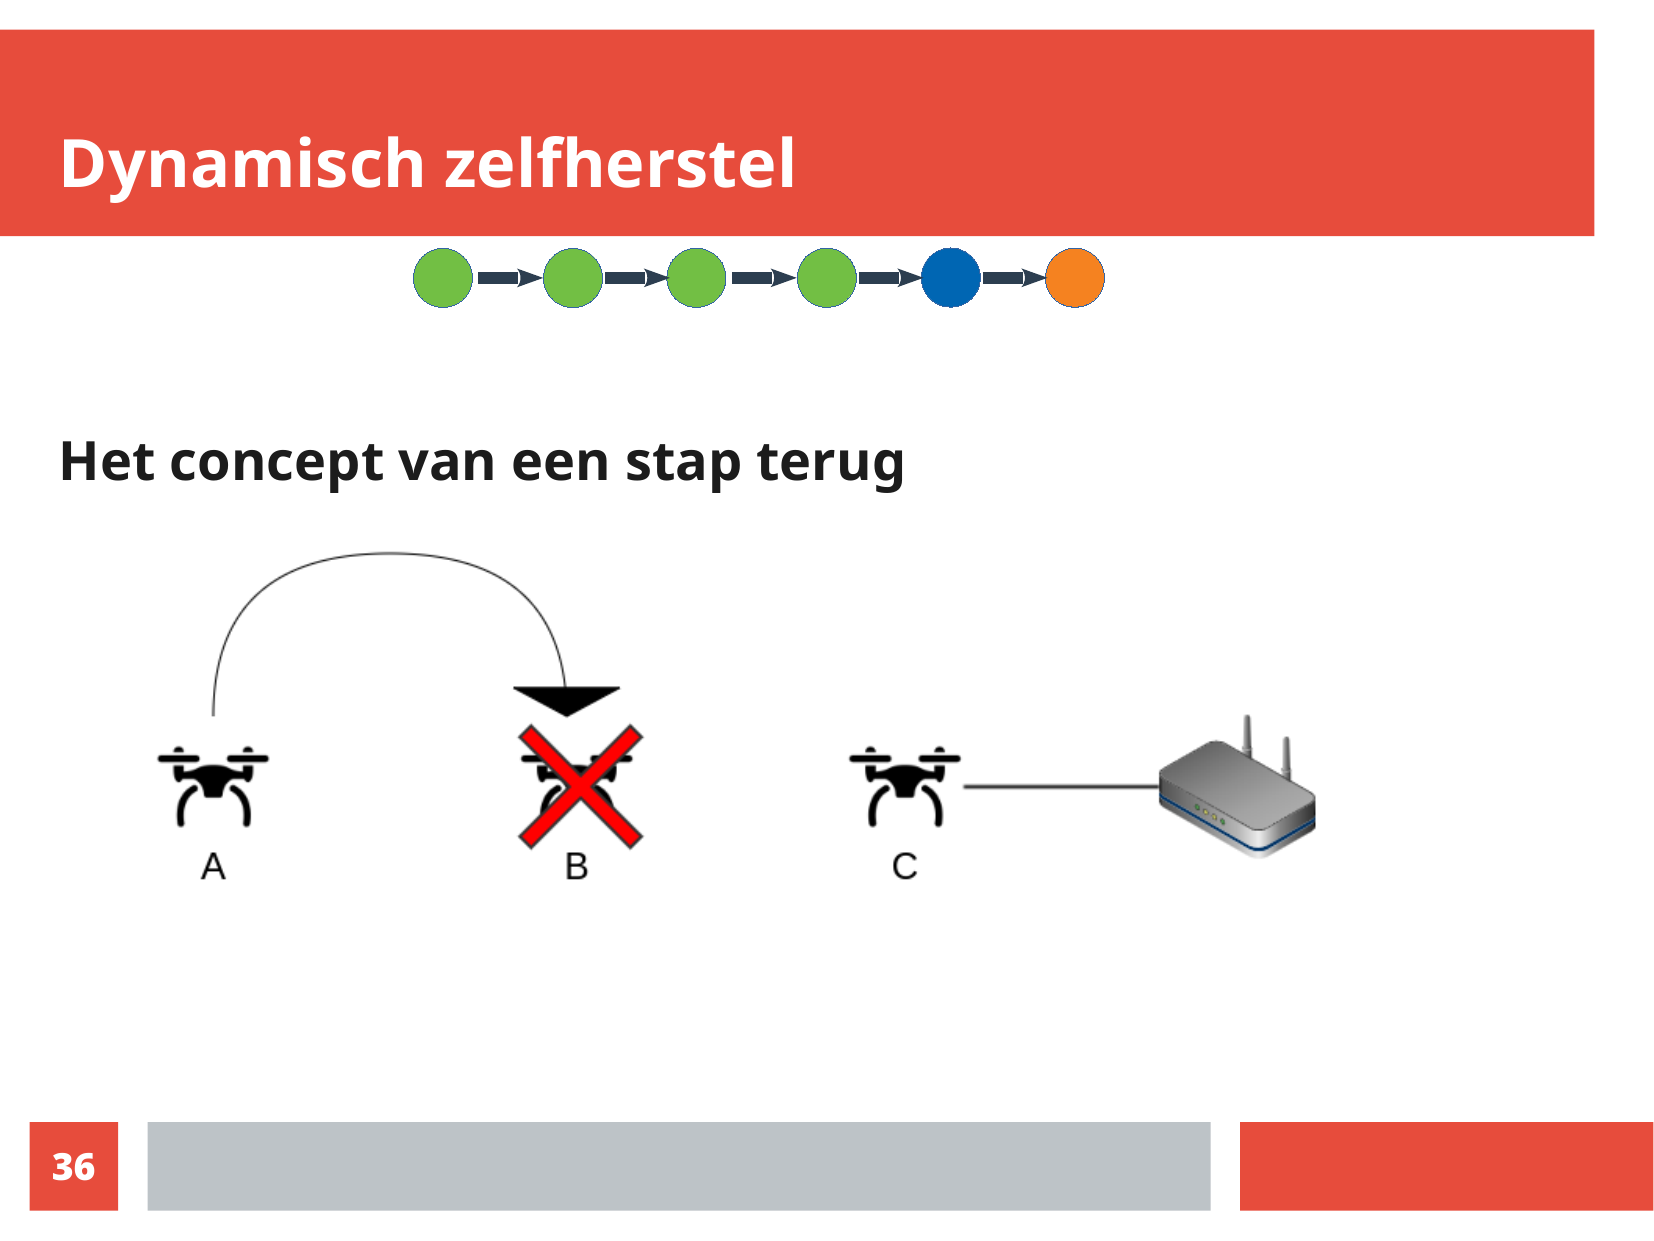

# Dynamisch zelfherstel
Het concept van een stap terug
36